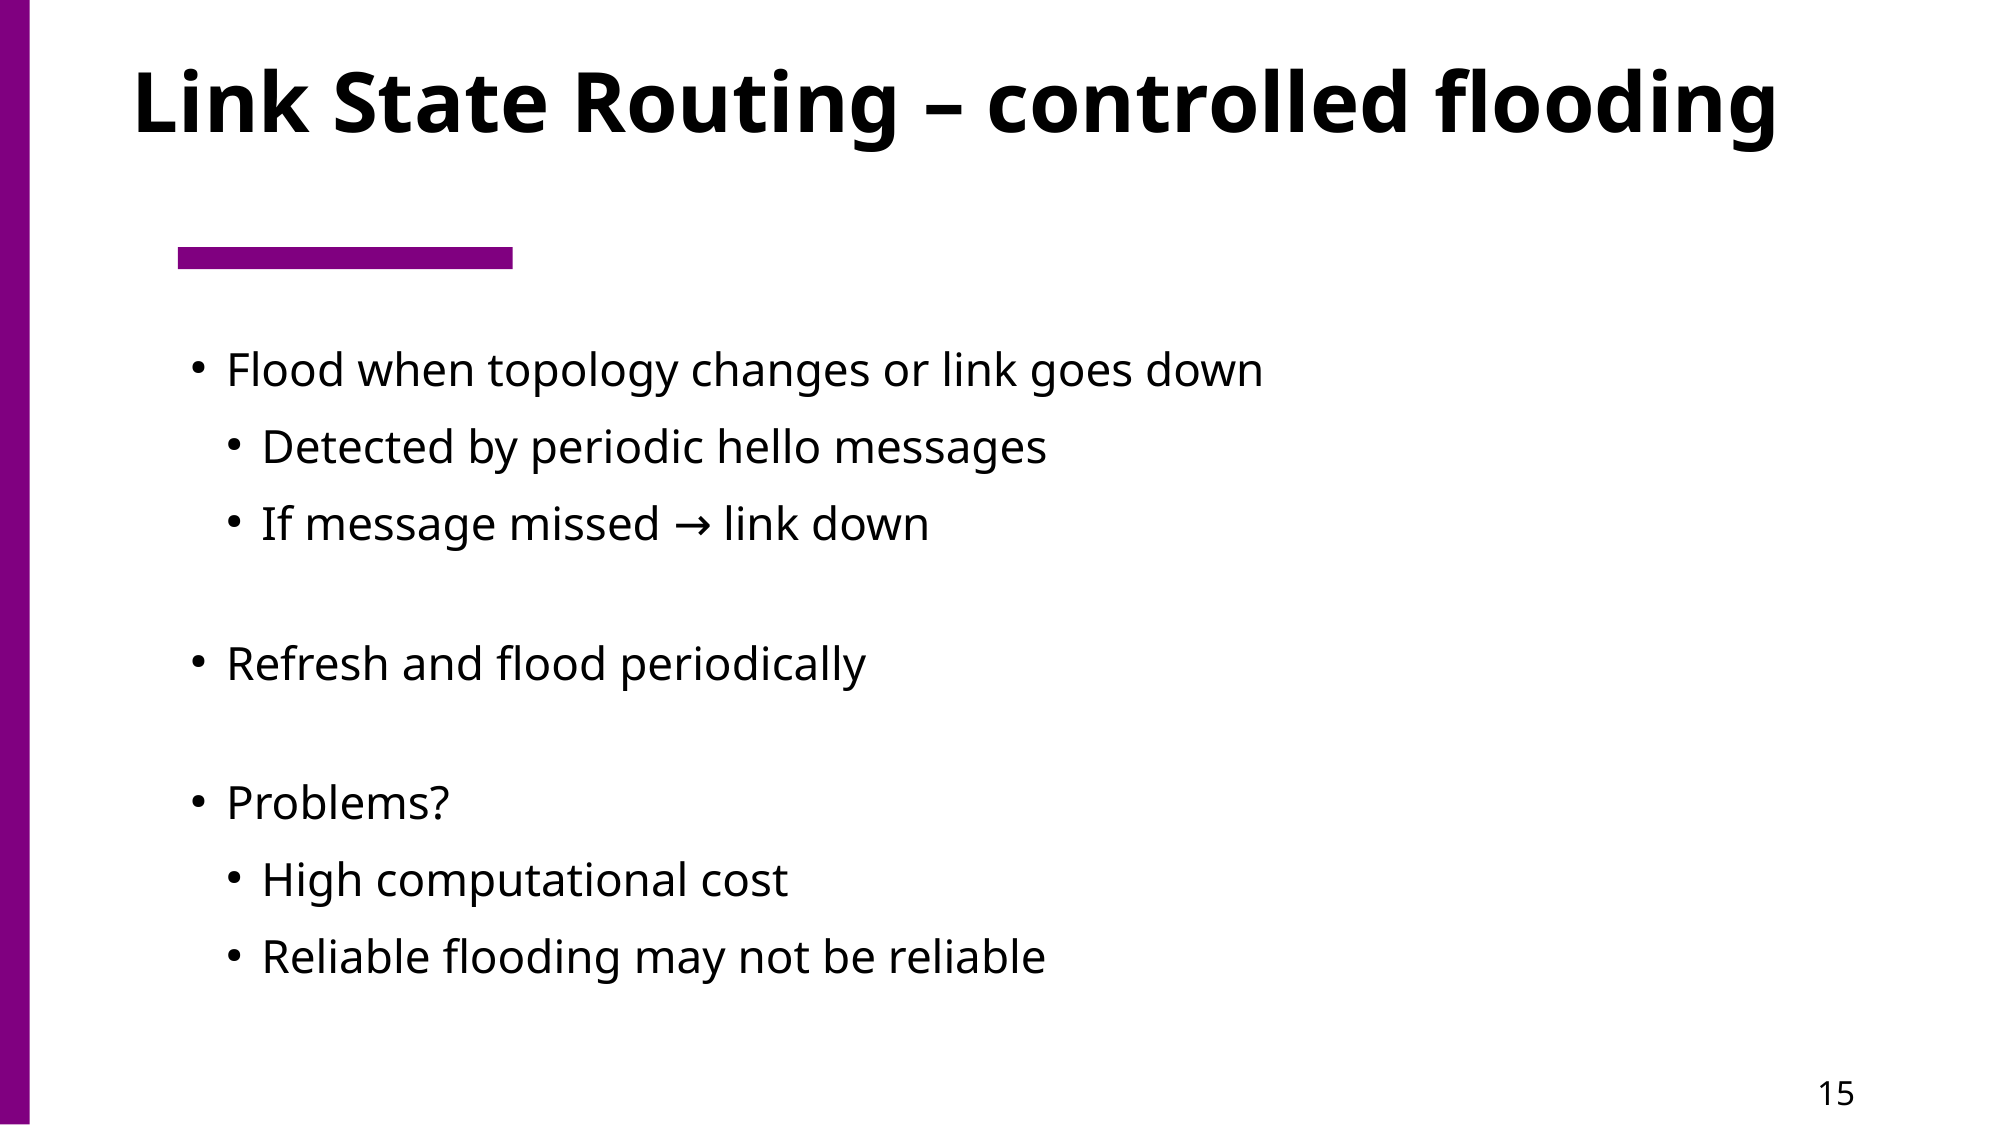

# Link State Routing – controlled flooding
Flood when topology changes or link goes down
Detected by periodic hello messages
If message missed → link down
Refresh and flood periodically
Problems?
High computational cost
Reliable flooding may not be reliable